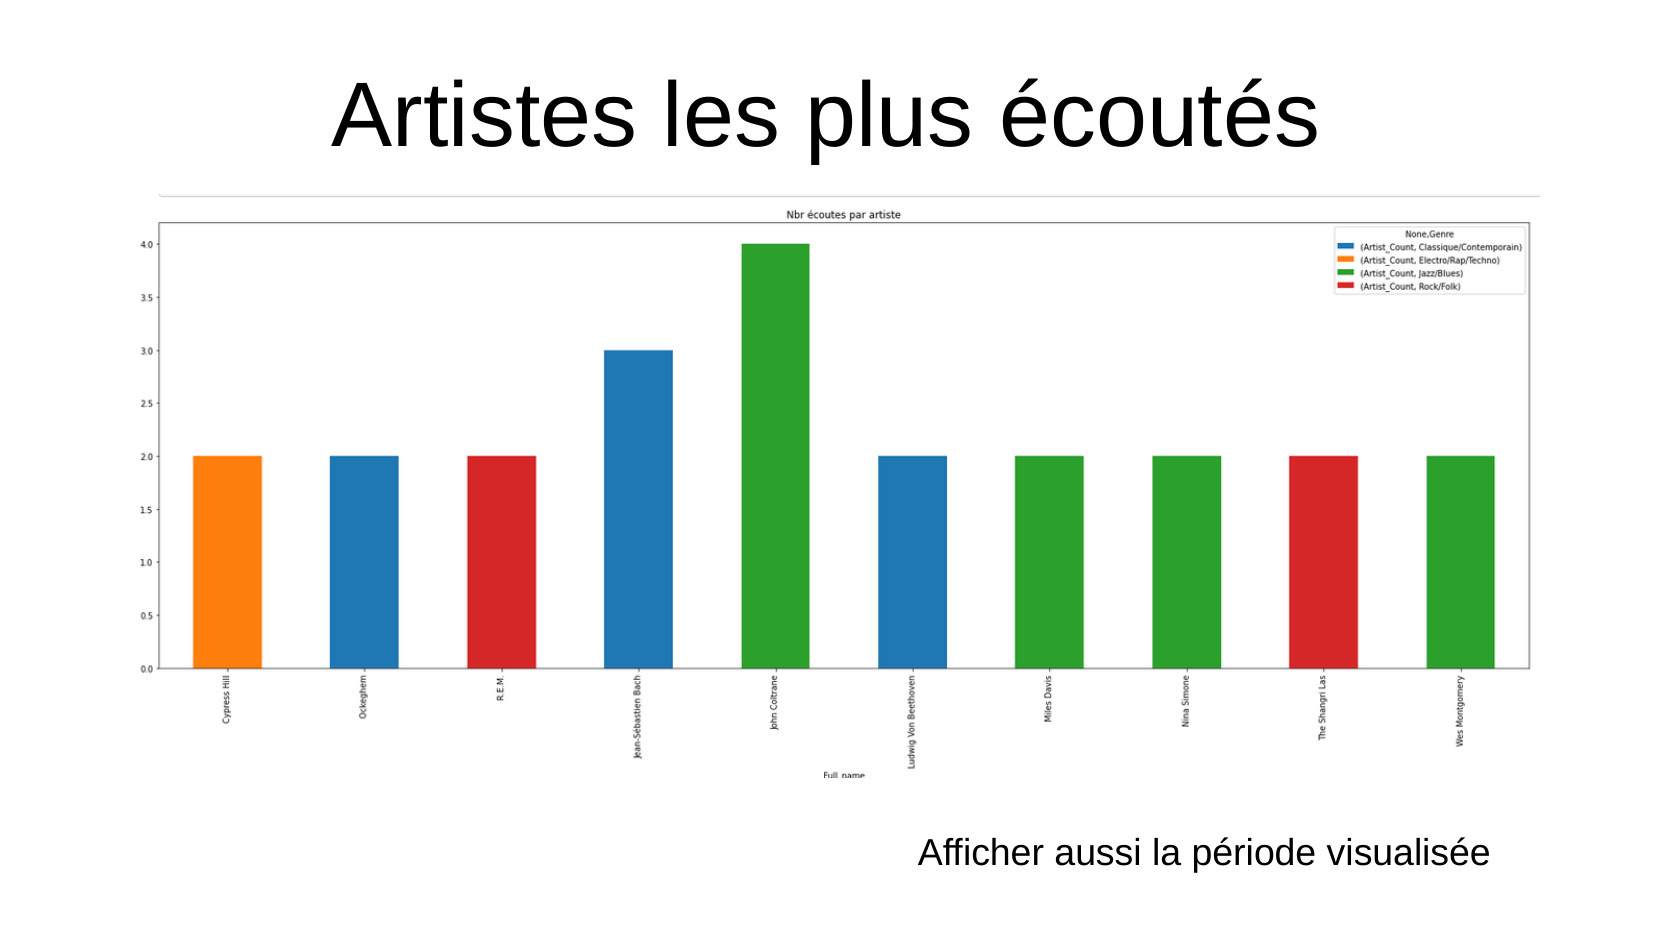

# Artistes les plus écoutés
Afficher aussi la période visualisée